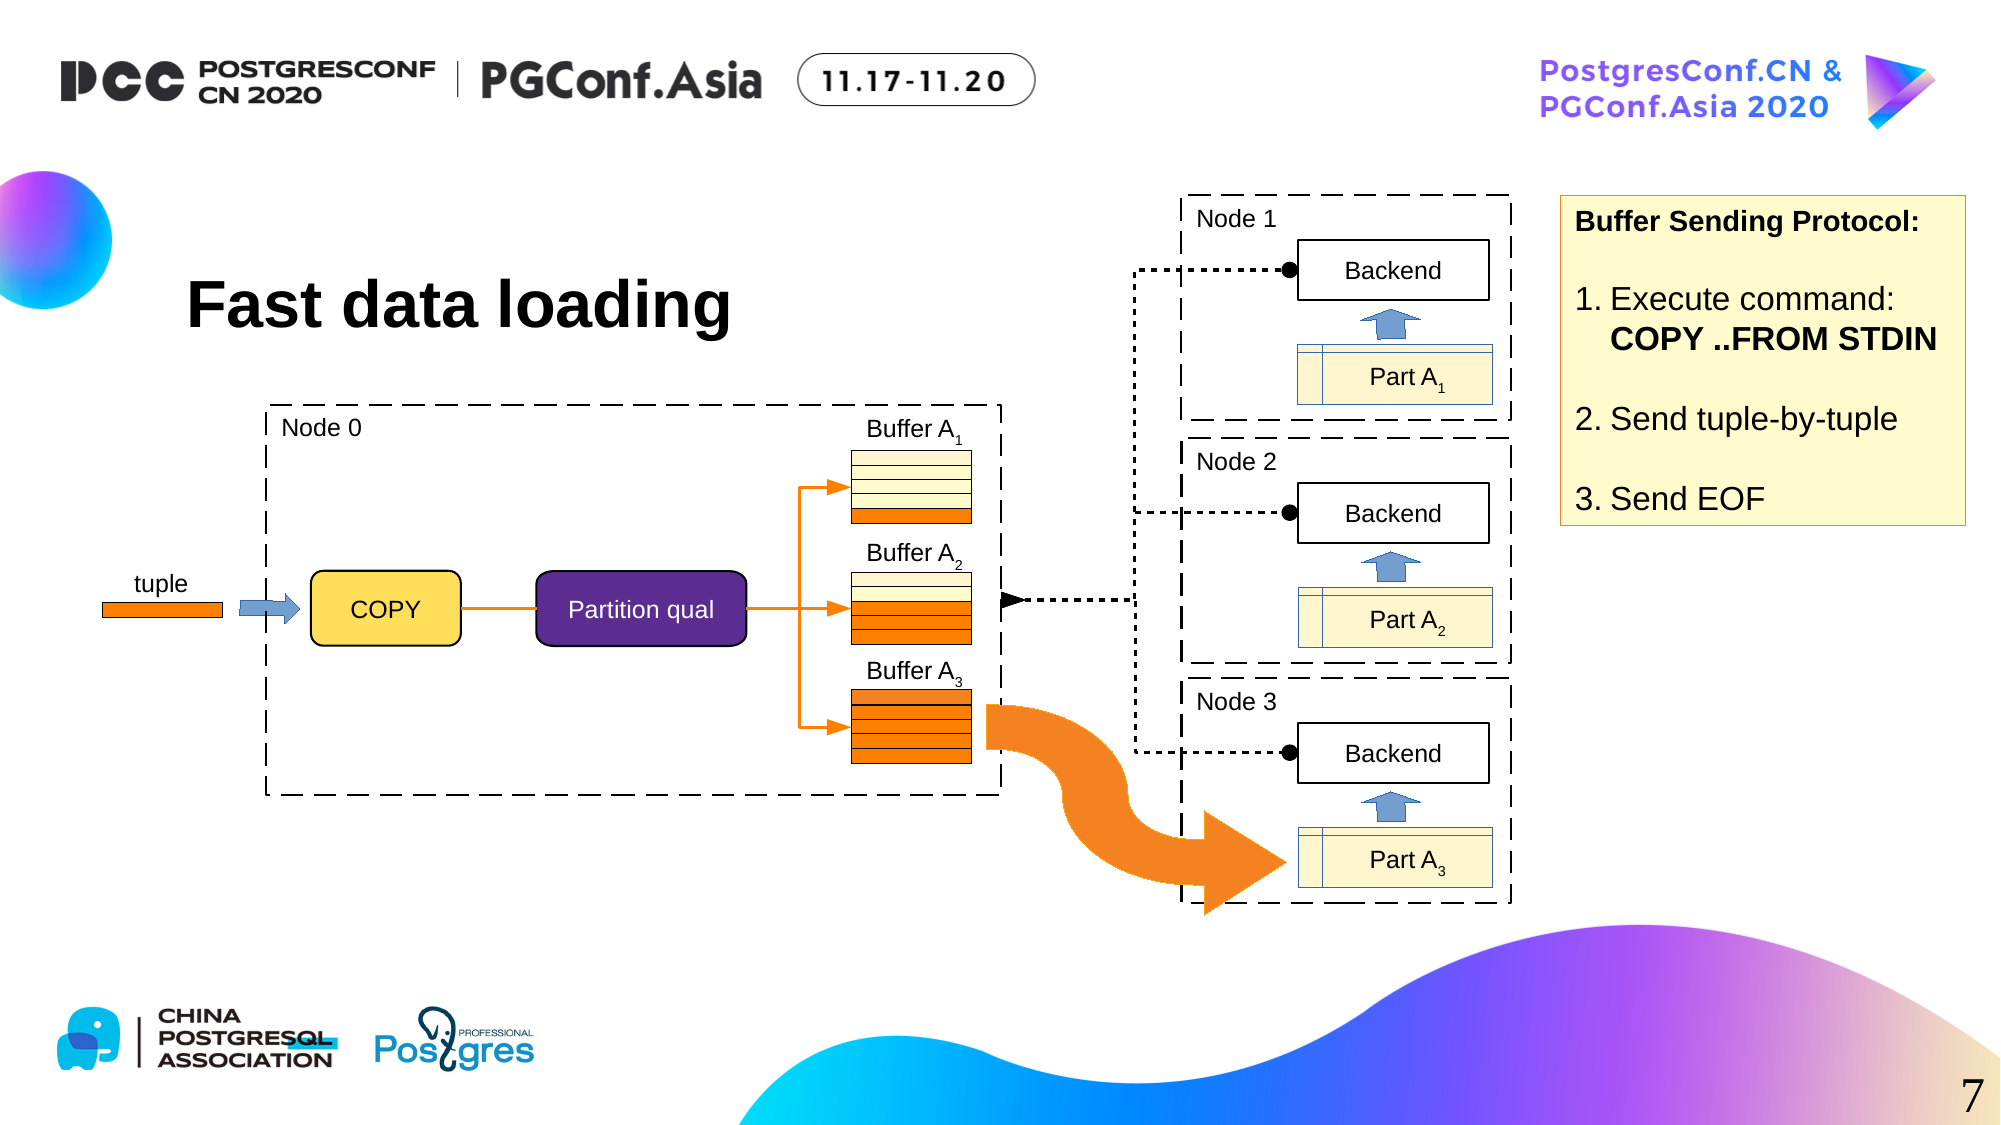

Node 1
Buffer Sending Protocol:
Execute command:
COPY ..FROM STDIN
Send tuple-by-tuple
Send EOF
Fast data loading
Backend
Part A1
Node 0
Buffer A1
Node 2
Backend
Buffer A2
tuple
COPY
Partition qual
Part A2
Buffer A3
Node 3
Backend
Part A3
6